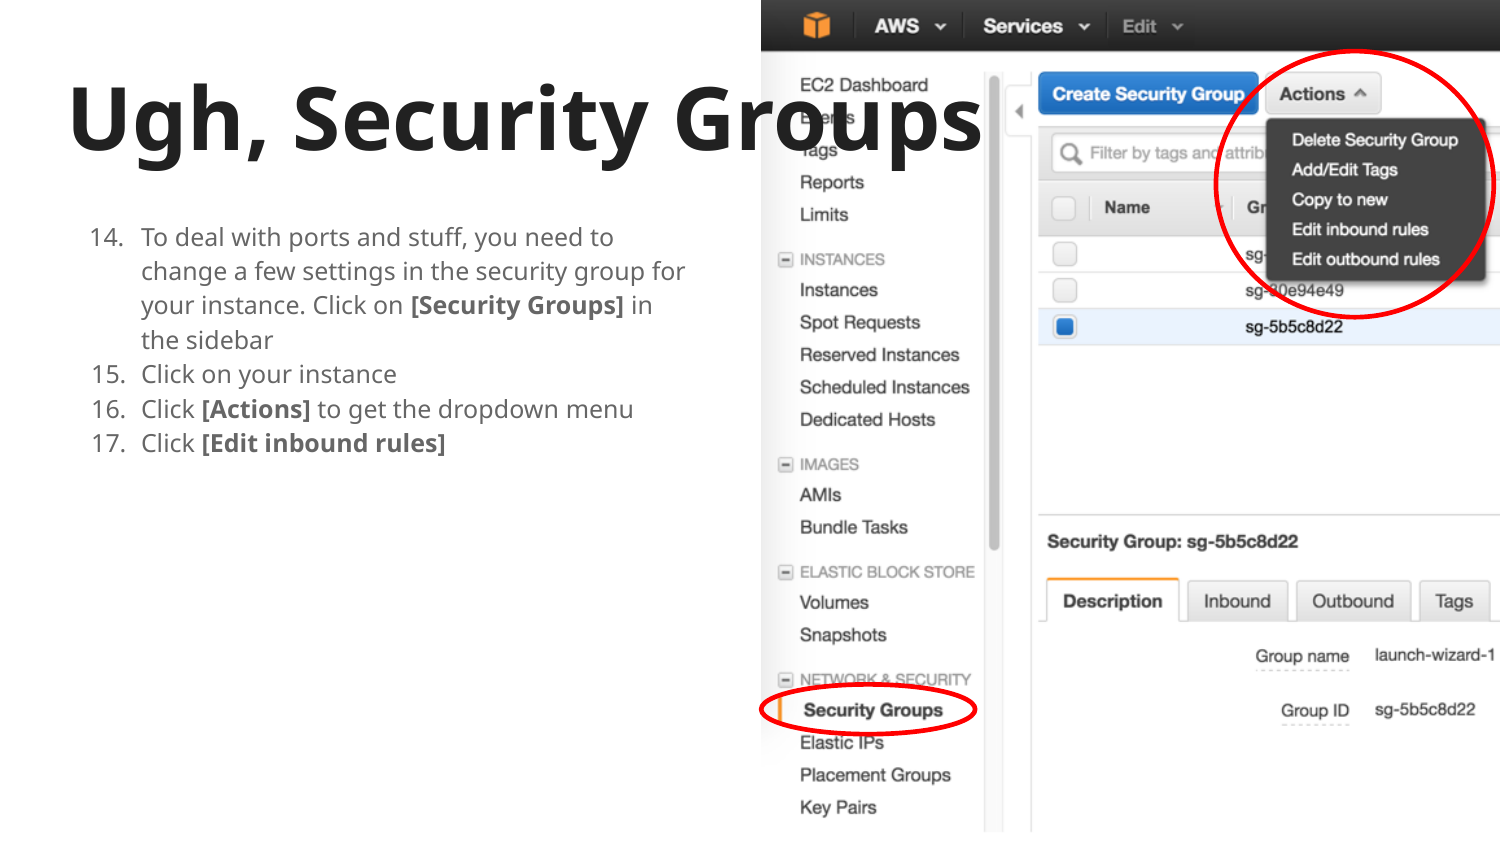

Ugh, Security Groups
# To deal with ports and stuff, you need to change a few settings in the security group for your instance. Click on [Security Groups] in the sidebar
Click on your instance
Click [Actions] to get the dropdown menu
Click [Edit inbound rules]